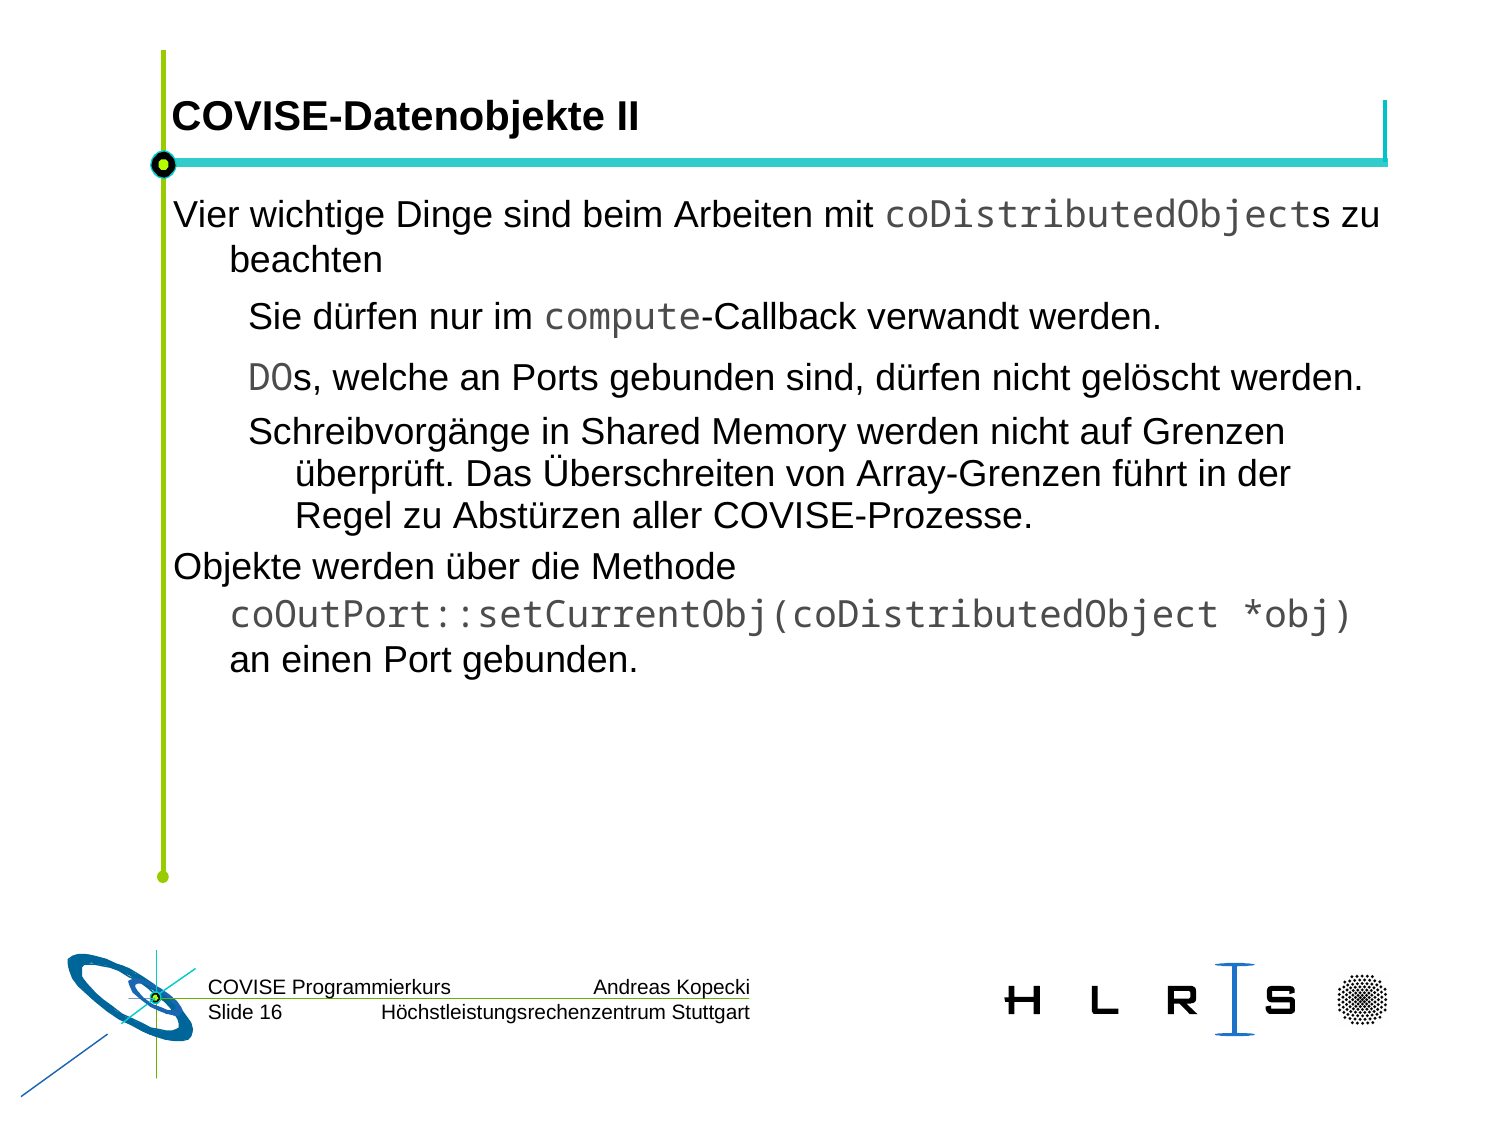

# COVISE-Datenobjekte II
Vier wichtige Dinge sind beim Arbeiten mit coDistributedObjects zu beachten
Sie dürfen nur im compute-Callback verwandt werden.
DOs, welche an Ports gebunden sind, dürfen nicht gelöscht werden.
Schreibvorgänge in Shared Memory werden nicht auf Grenzen überprüft. Das Überschreiten von Array-Grenzen führt in der Regel zu Abstürzen aller COVISE-Prozesse.
Objekte werden über die Methode coOutPort::setCurrentObj(coDistributedObject *obj) an einen Port gebunden.
COVISE Programmierkurs
16